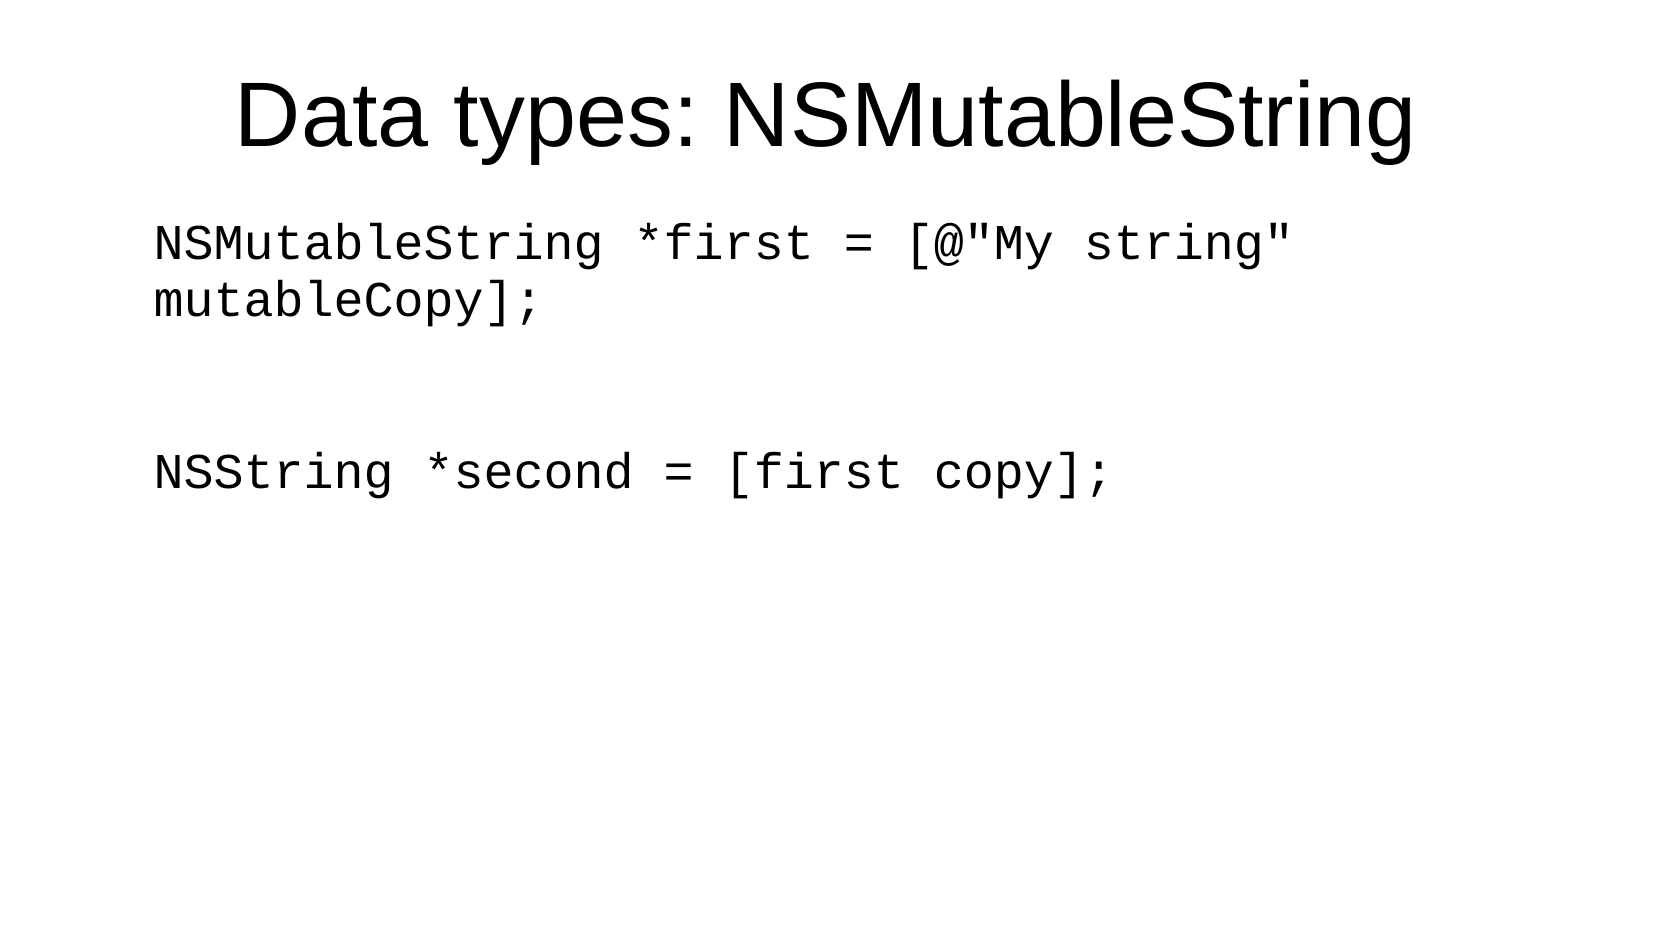

# Data types: NSMutableString
NSMutableString *first = [@"My string" mutableCopy];
NSString *second = [first copy];